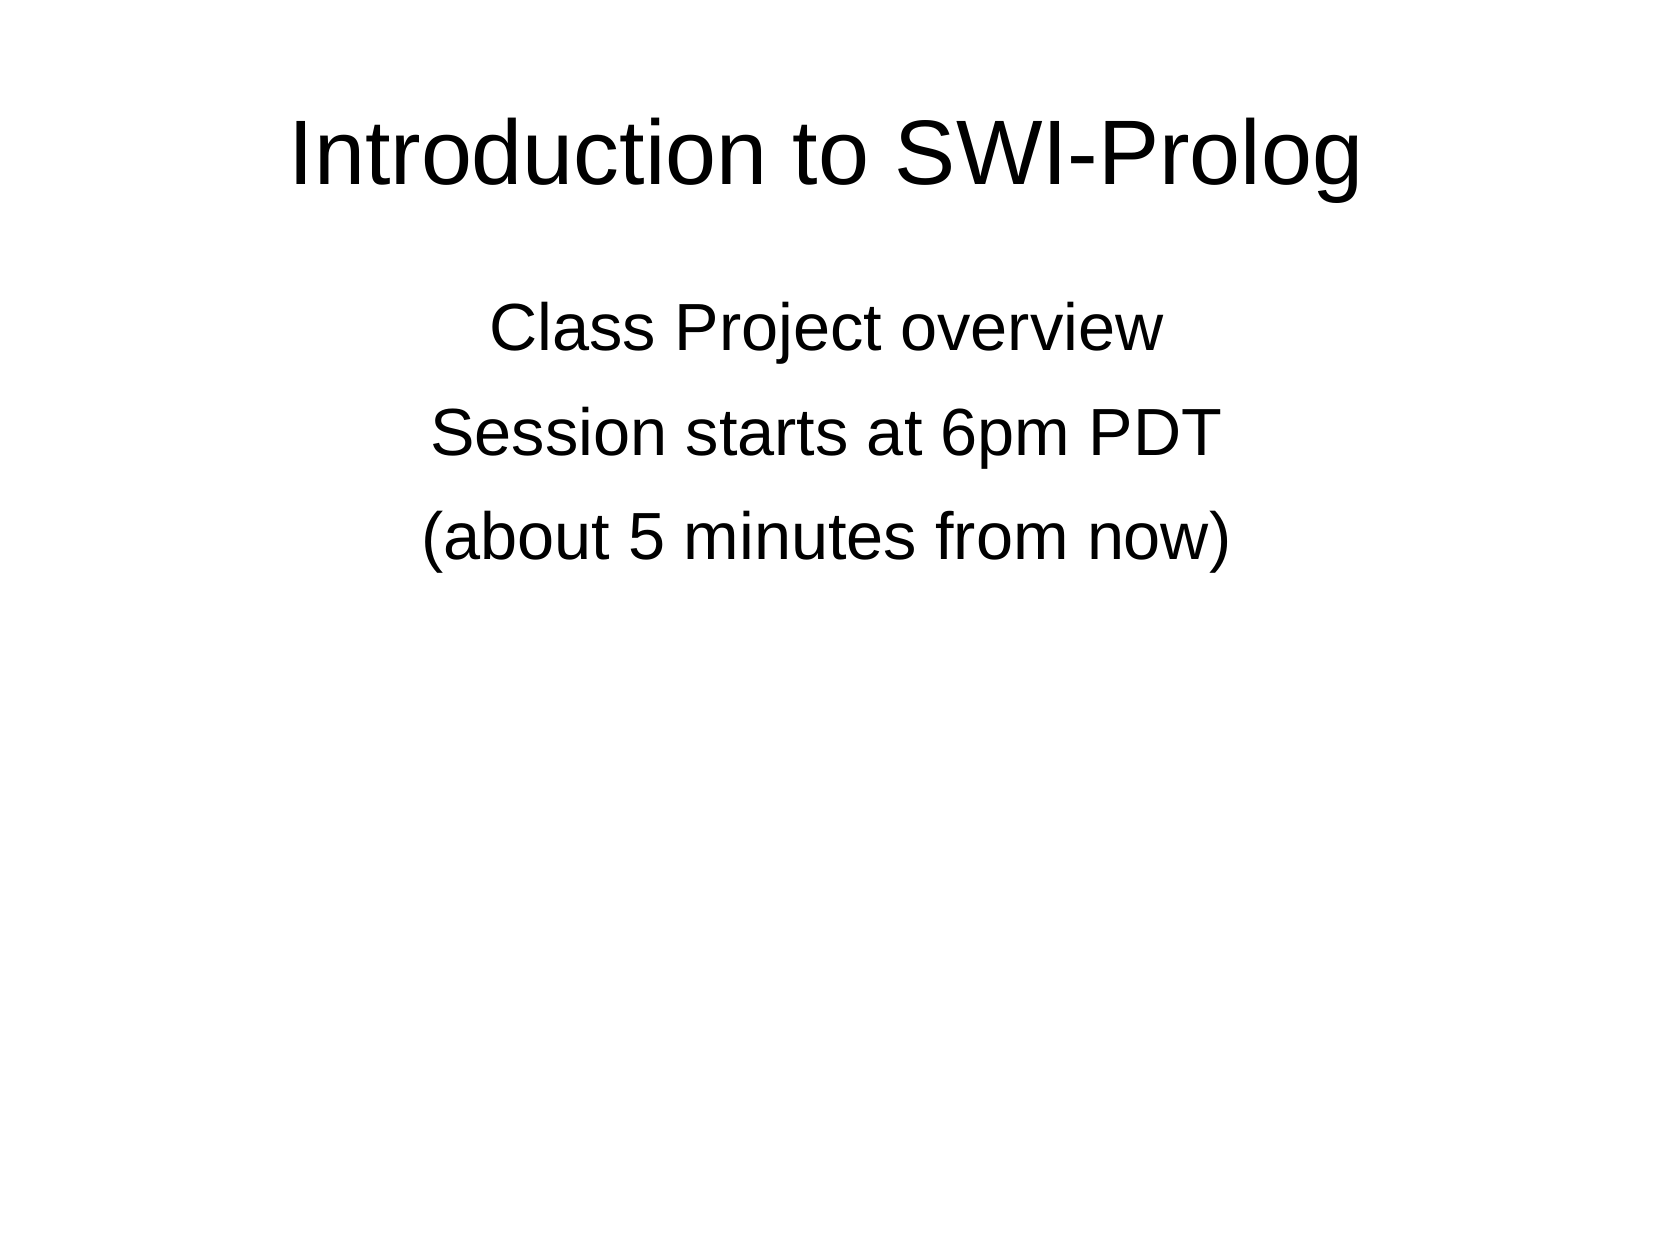

# Introduction to SWI-Prolog
Class Project overview
Session starts at 6pm PDT
(about 5 minutes from now)